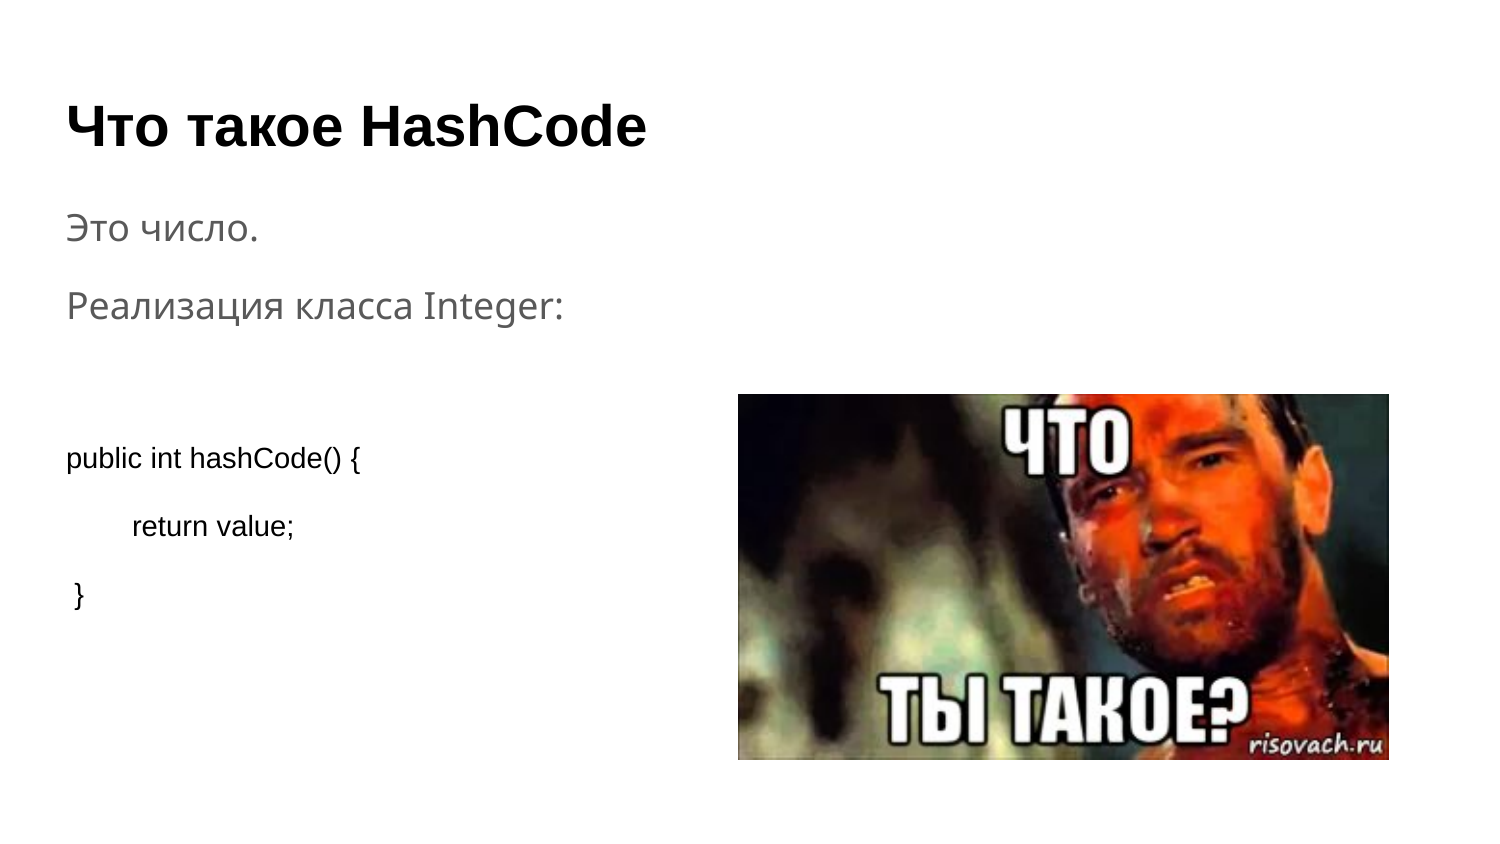

# Что такое HashCode
Это число.
Реализация класса Integer:
public int hashCode() {
 return value;
 }